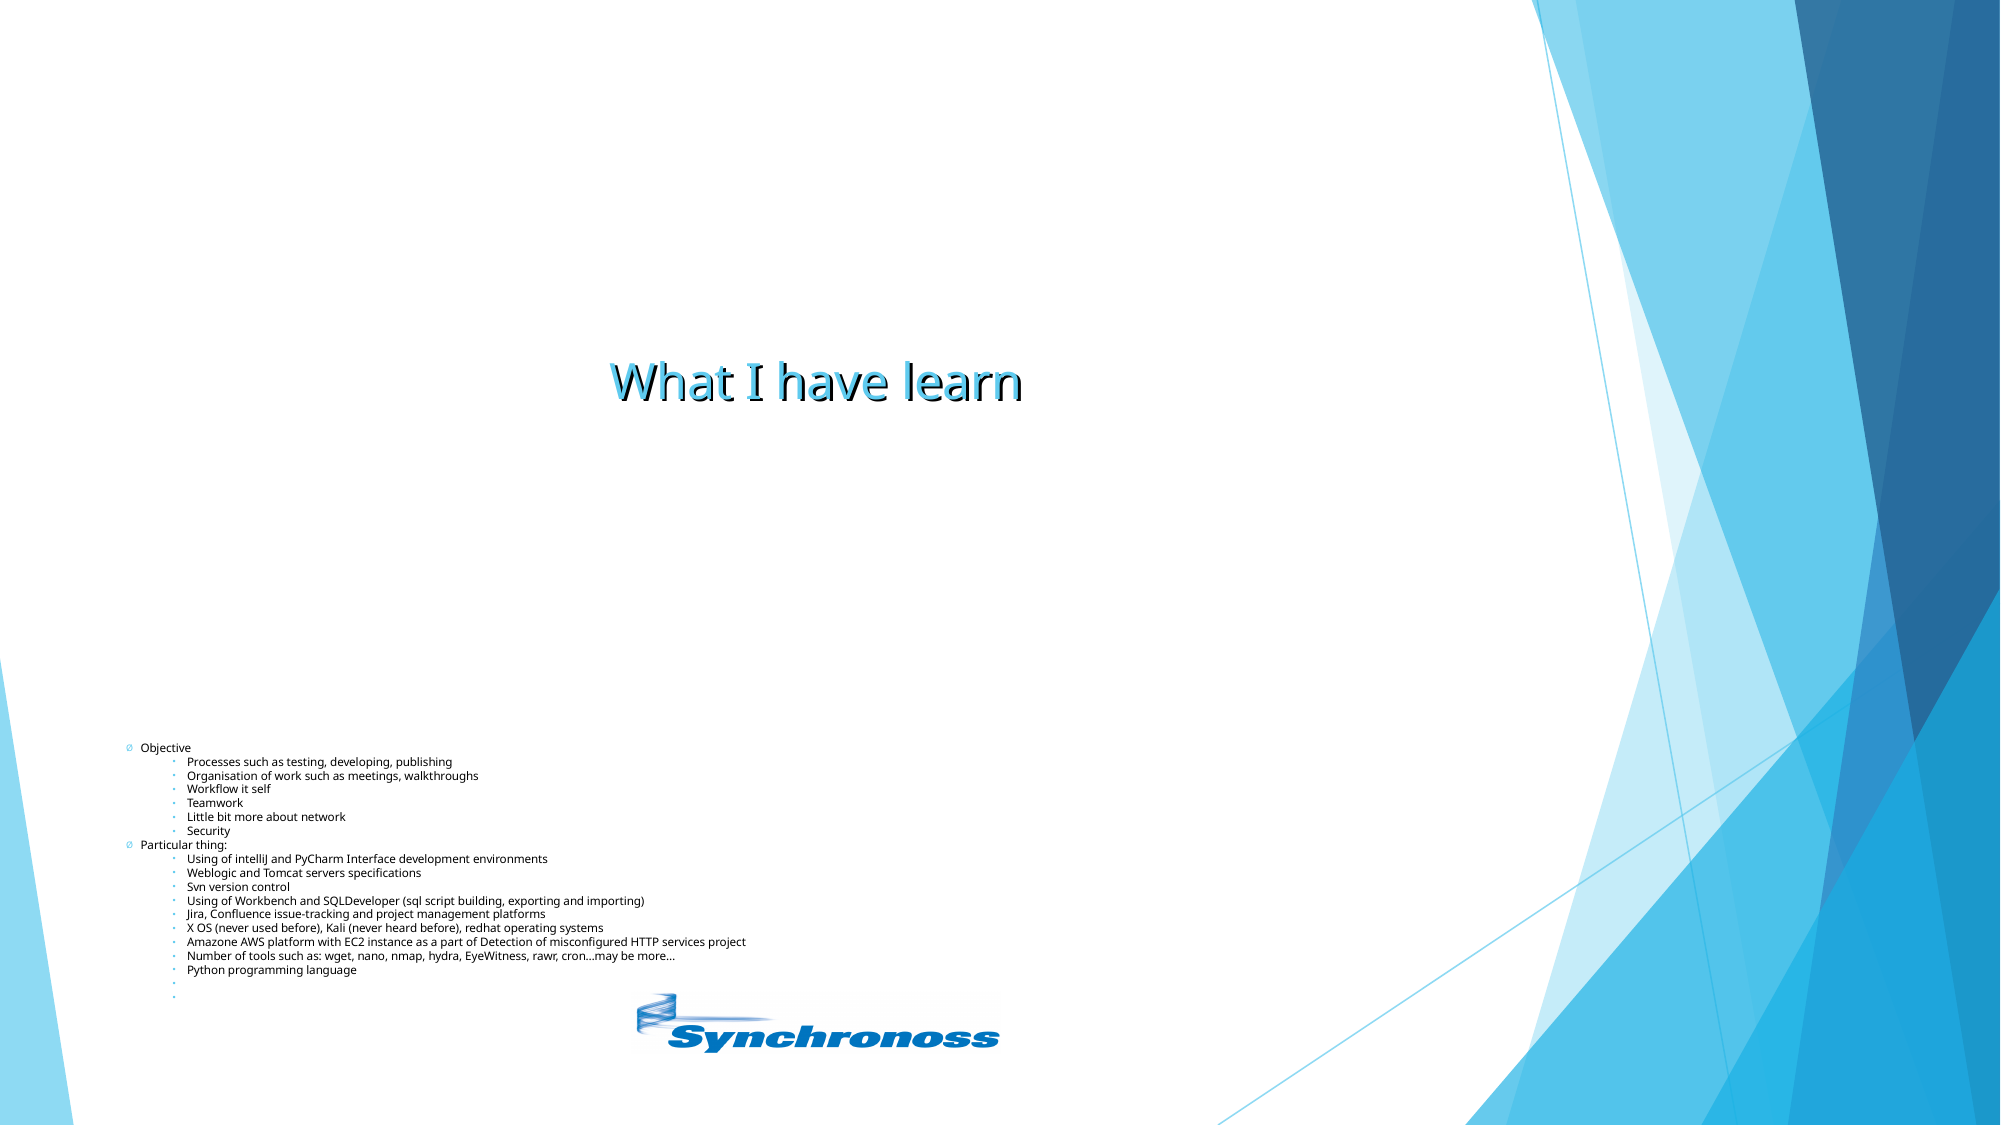

# What I have learn
Objective
Processes such as testing, developing, publishing
Organisation of work such as meetings, walkthroughs
Workflow it self
Teamwork
Little bit more about network
Security
Particular thing:
Using of intelliJ and PyCharm Interface development environments
Weblogic and Tomcat servers specifications
Svn version control
Using of Workbench and SQLDeveloper (sql script building, exporting and importing)
Jira, Confluence issue-tracking and project management platforms
X OS (never used before), Kali (never heard before), redhat operating systems
Amazone AWS platform with EC2 instance as a part of Detection of misconfigured HTTP services project
Number of tools such as: wget, nano, nmap, hydra, EyeWitness, rawr, cron…may be more…
Python programming language